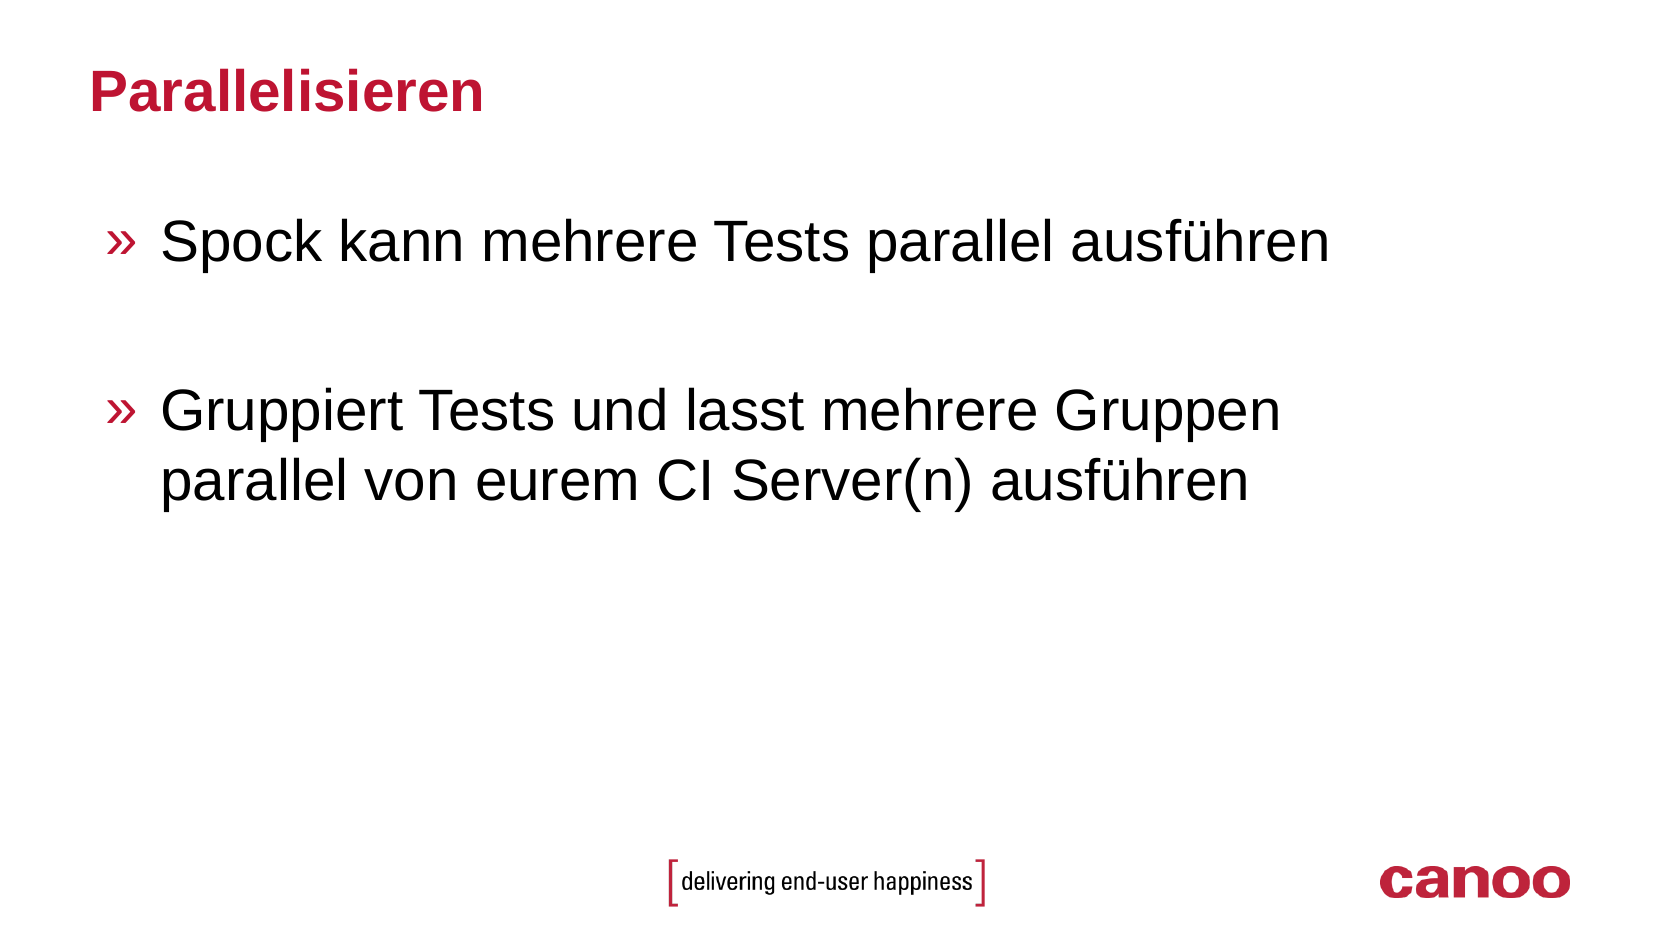

# Parallelisieren
Spock kann mehrere Tests parallel ausführen
Gruppiert Tests und lasst mehrere Gruppen parallel von eurem CI Server(n) ausführen